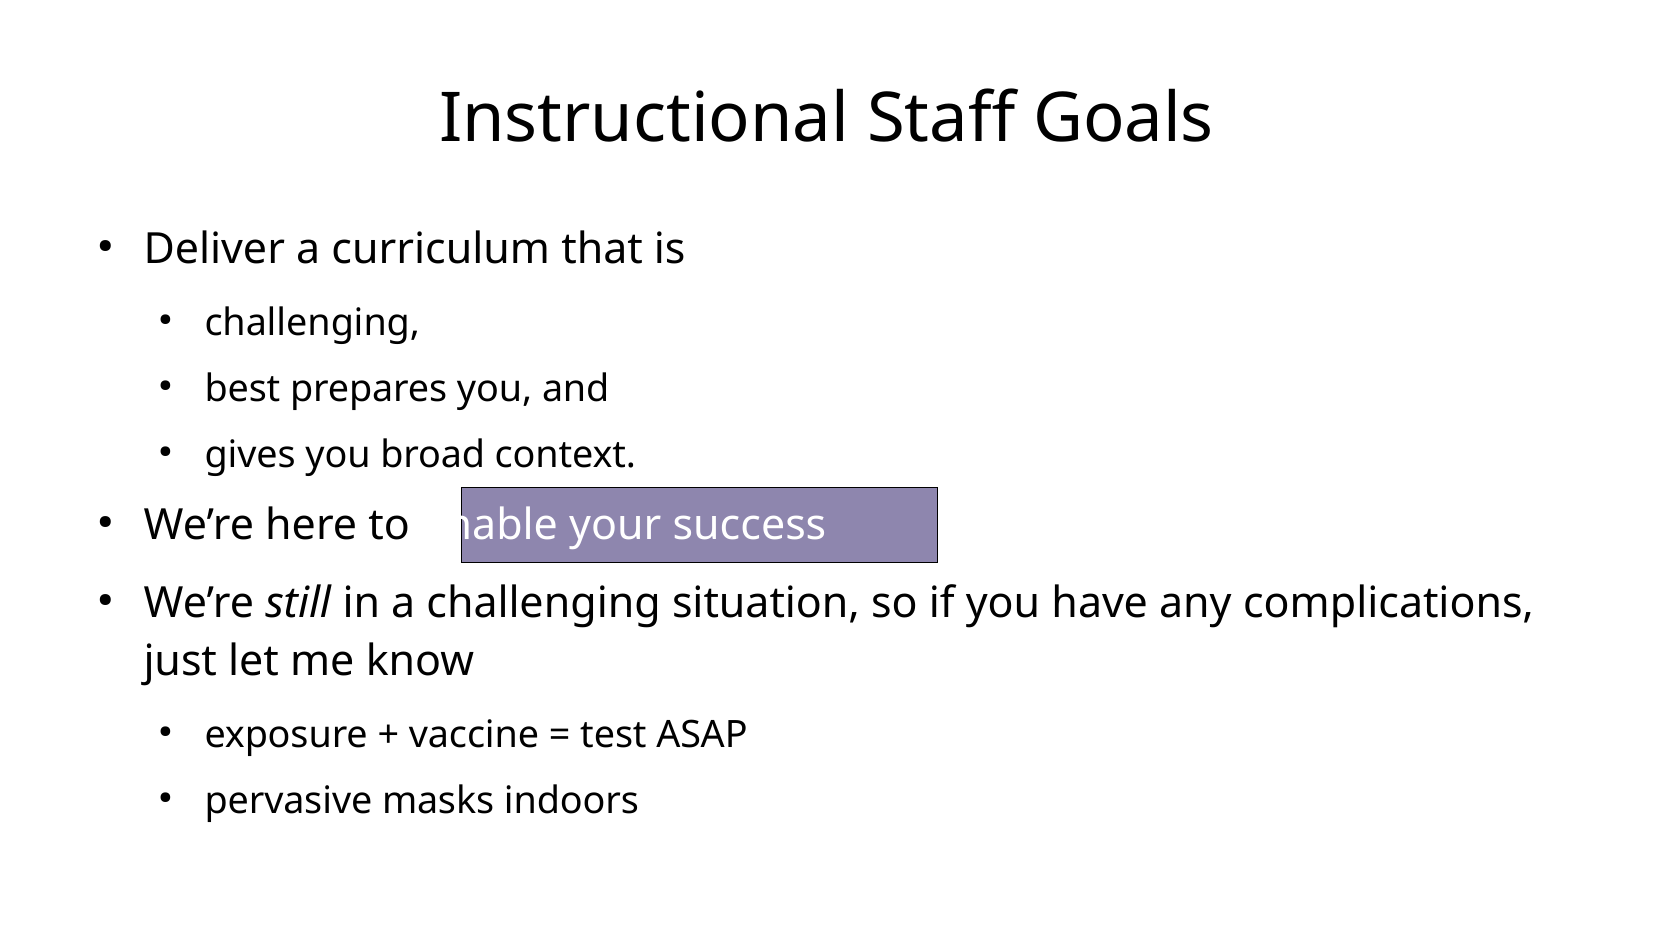

# Instructional Staff Goals
Deliver a curriculum that is
challenging,
best prepares you, and
gives you broad context.
We’re here to enable your success
We’re still in a challenging situation, so if you have any complications, just let me know
exposure + vaccine = test ASAP
pervasive masks indoors